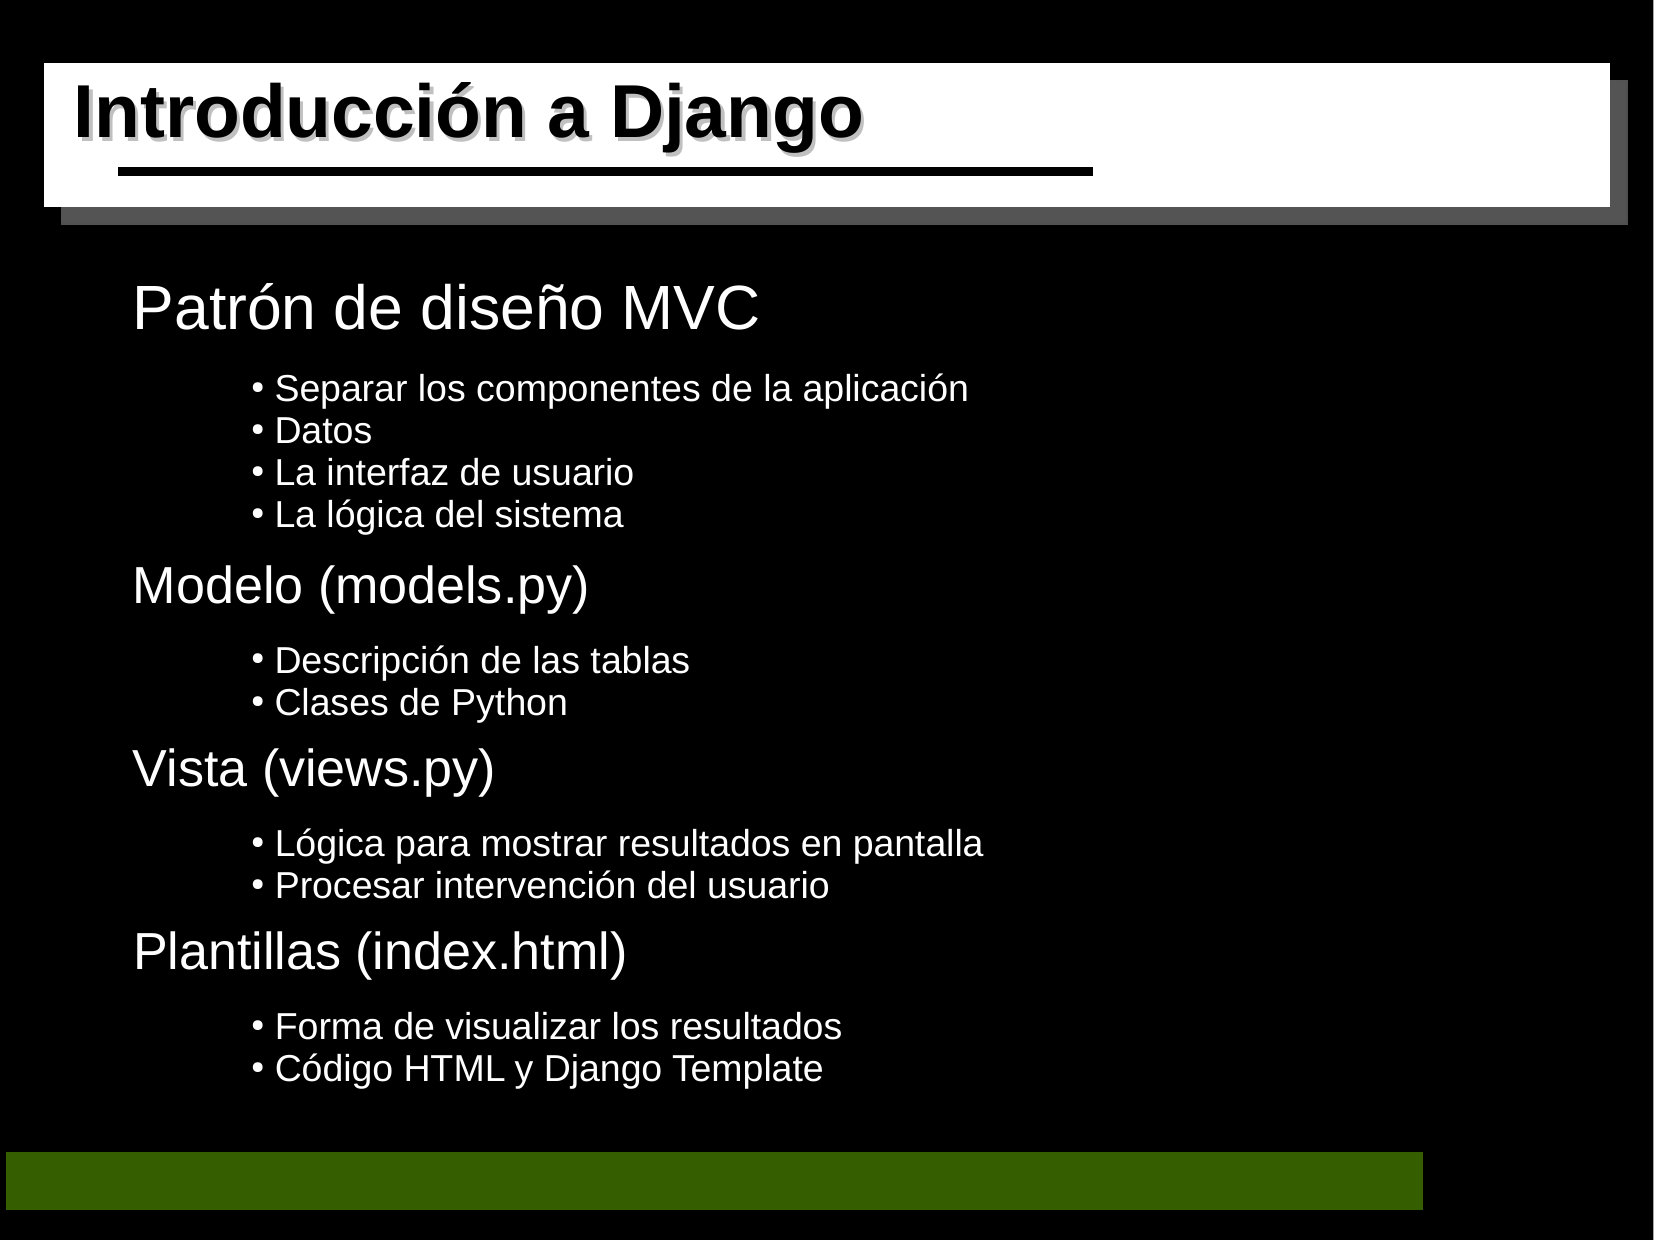

Introducción a Django
Patrón de diseño MVC
 Separar los componentes de la aplicación
 Datos
 La interfaz de usuario
 La lógica del sistema
Modelo (models.py)
 Descripción de las tablas
 Clases de Python
Vista (views.py)
 Lógica para mostrar resultados en pantalla
 Procesar intervención del usuario
Plantillas (index.html)
 Forma de visualizar los resultados
 Código HTML y Django Template